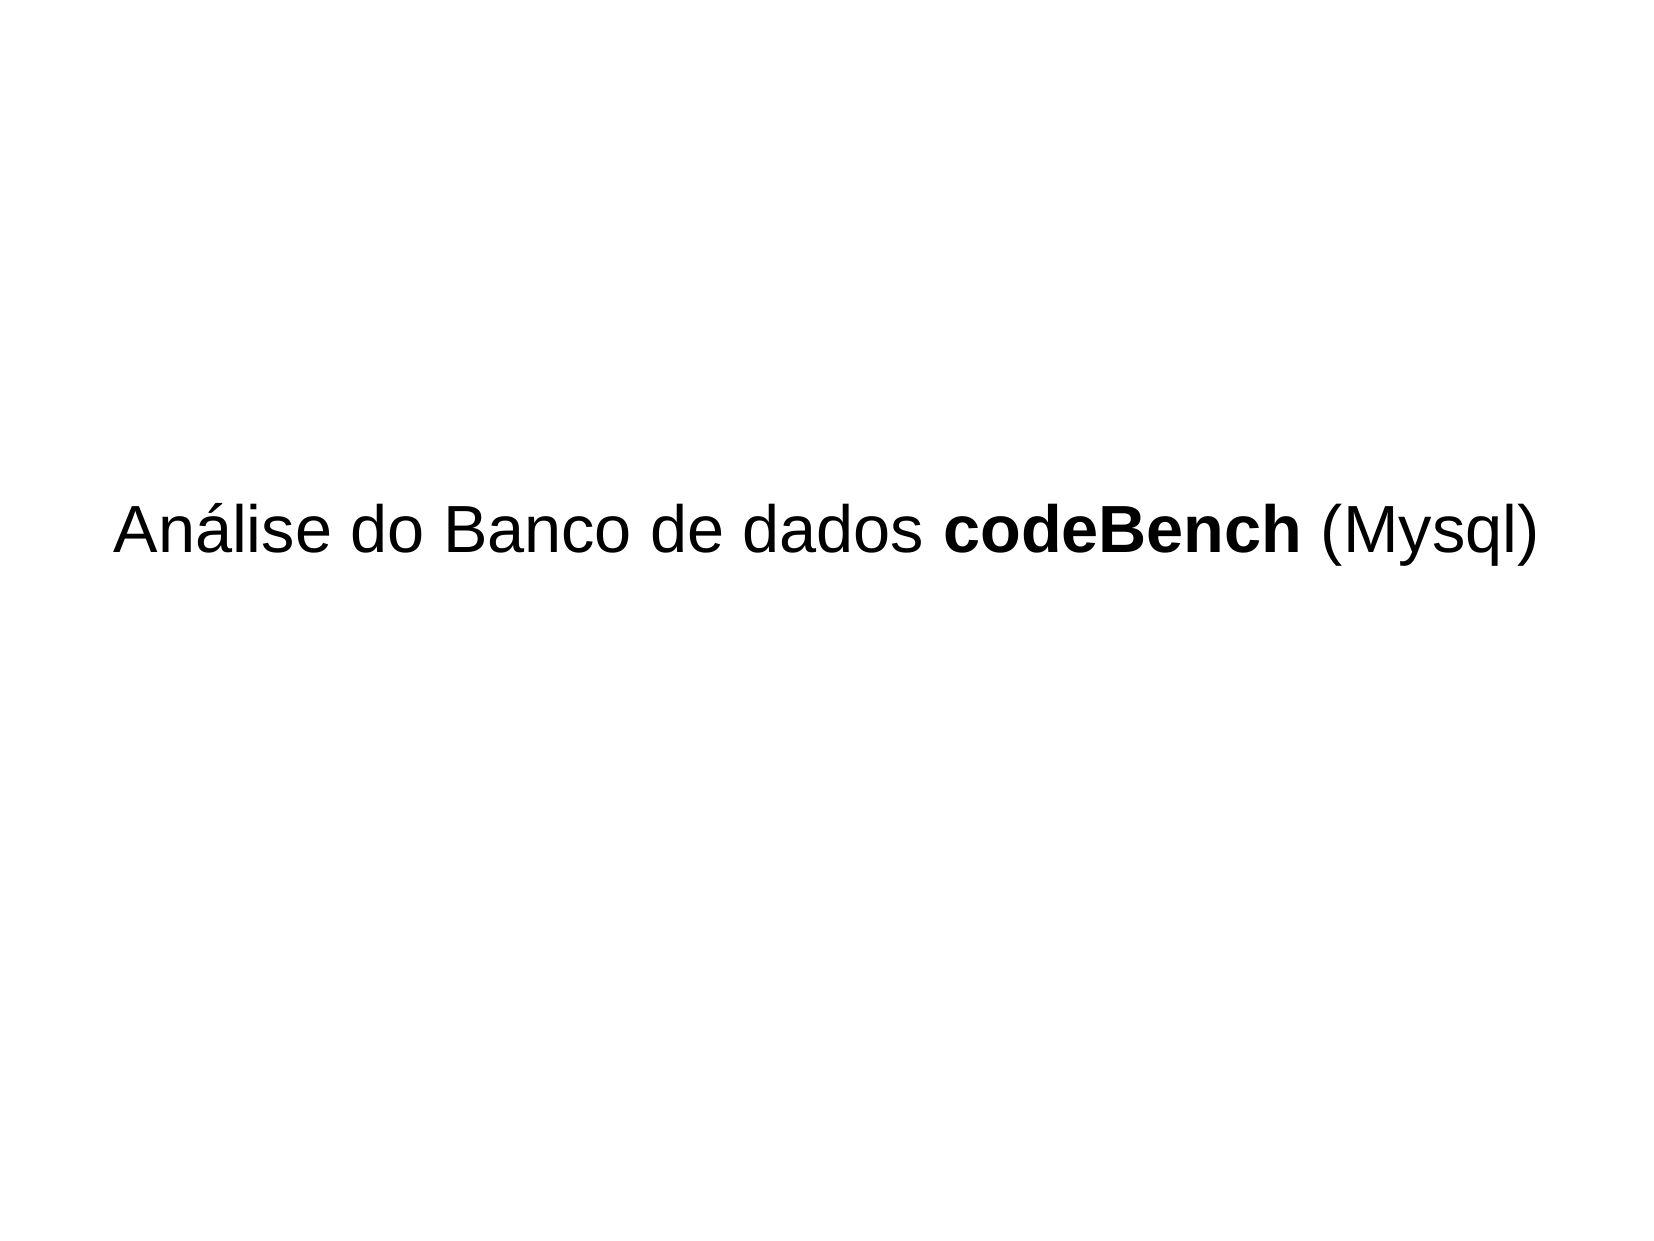

# Análise do Banco de dados codeBench (Mysql)